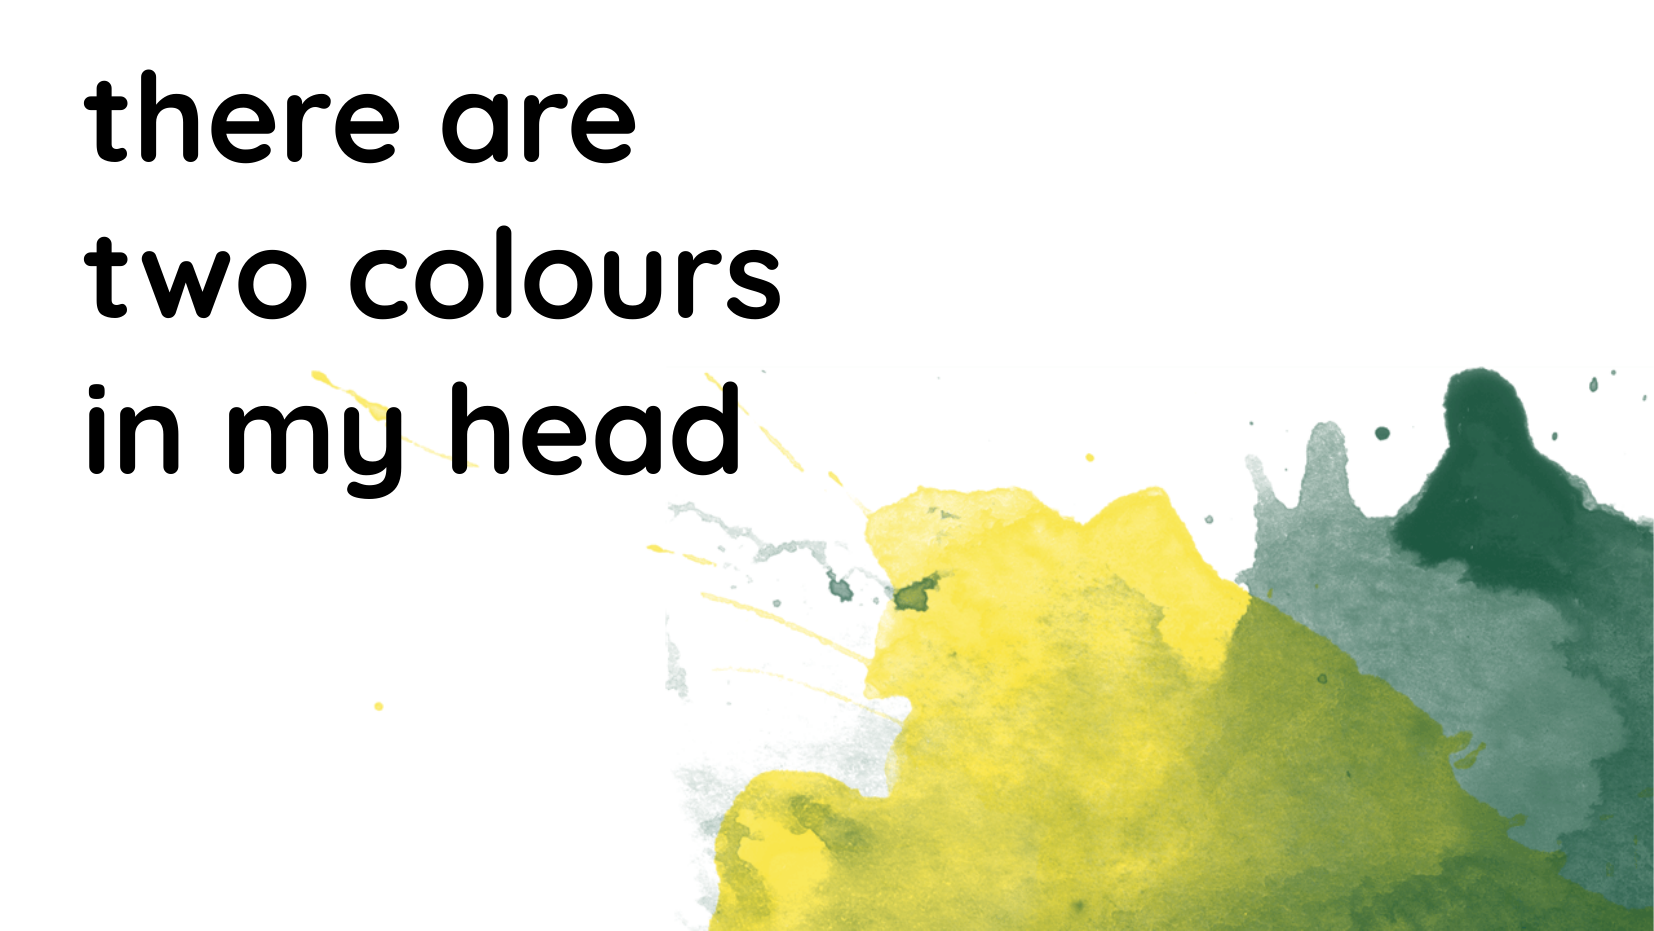

# there are two colours in my head